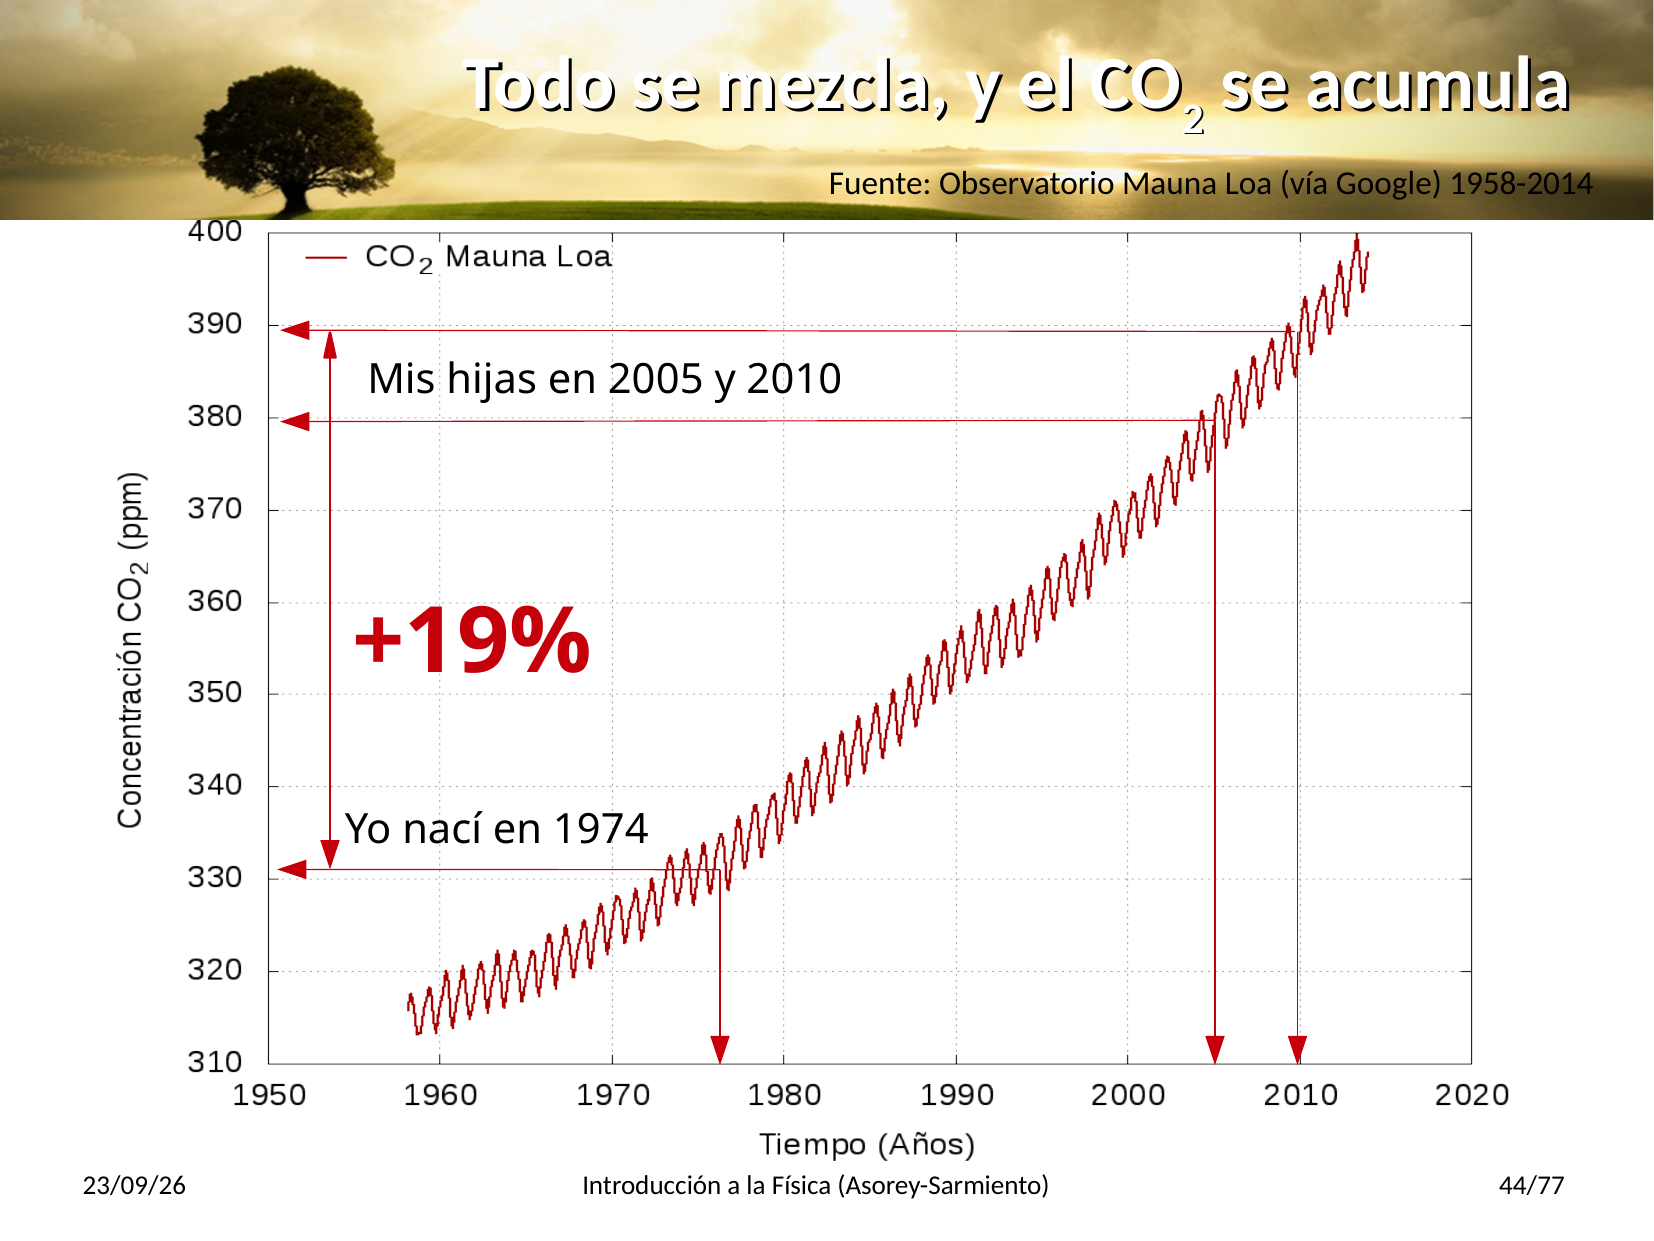

# Todo se mezcla, y el CO2 se acumula
Fuente: Observatorio Mauna Loa (vía Google) 1958-2014
Mis hijas en 2005 y 2010
+19%
Yo nací en 1974
Introducción a la Física (Asorey-Sarmiento)
44